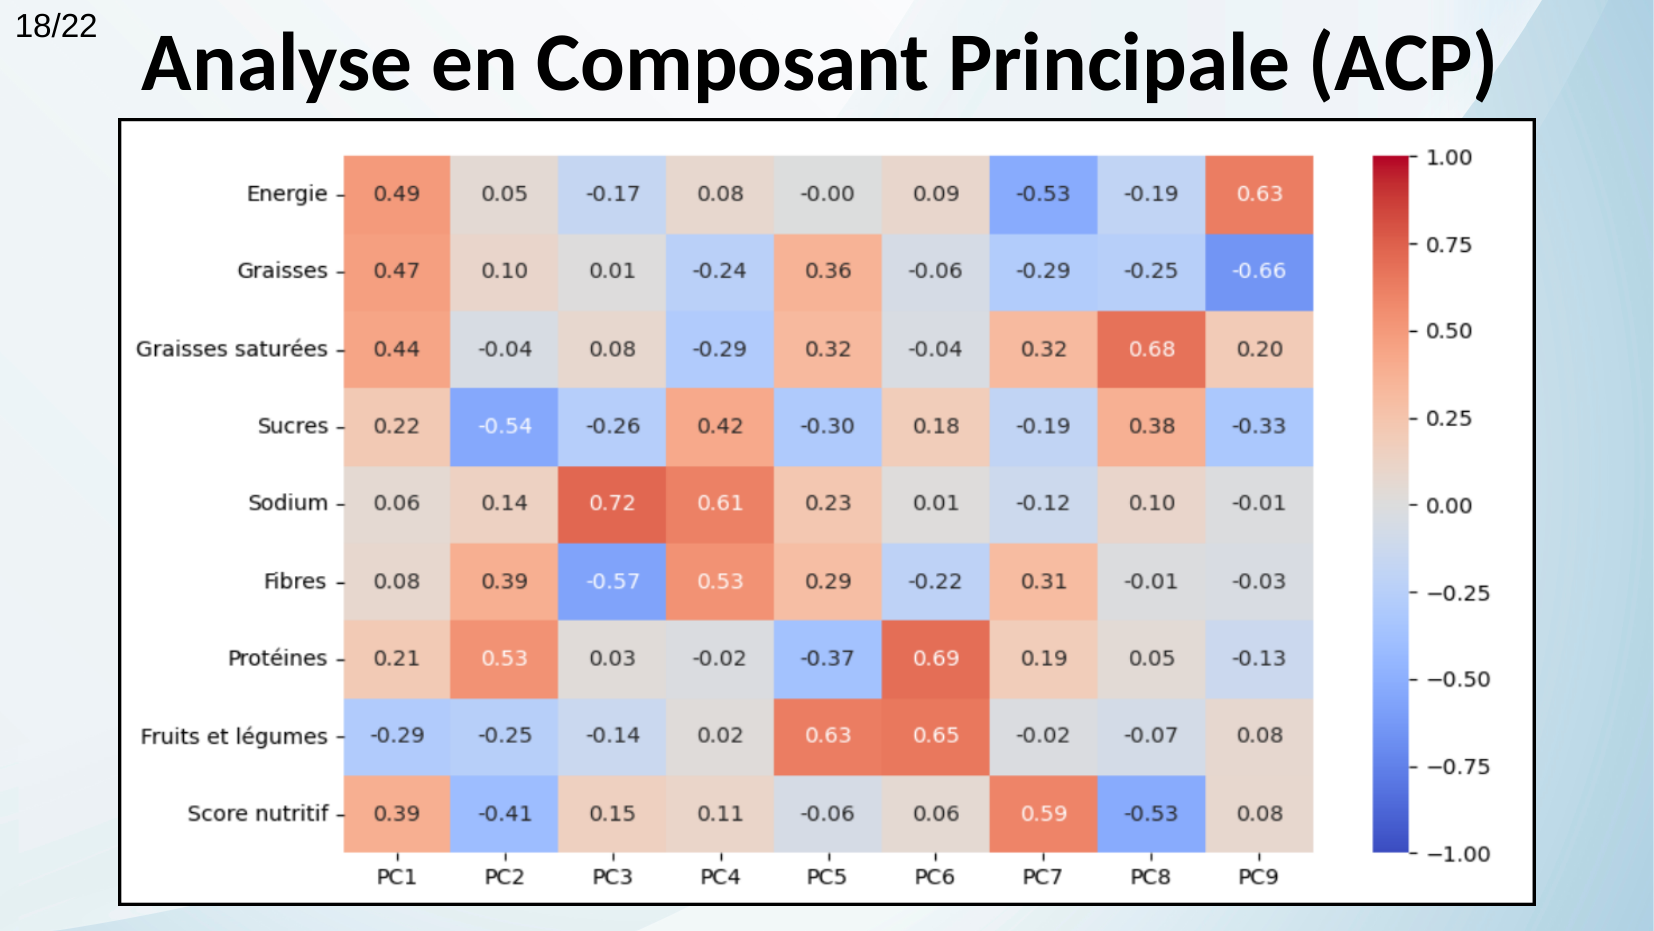

18/22
# Analyse en Composant Principale (ACP)